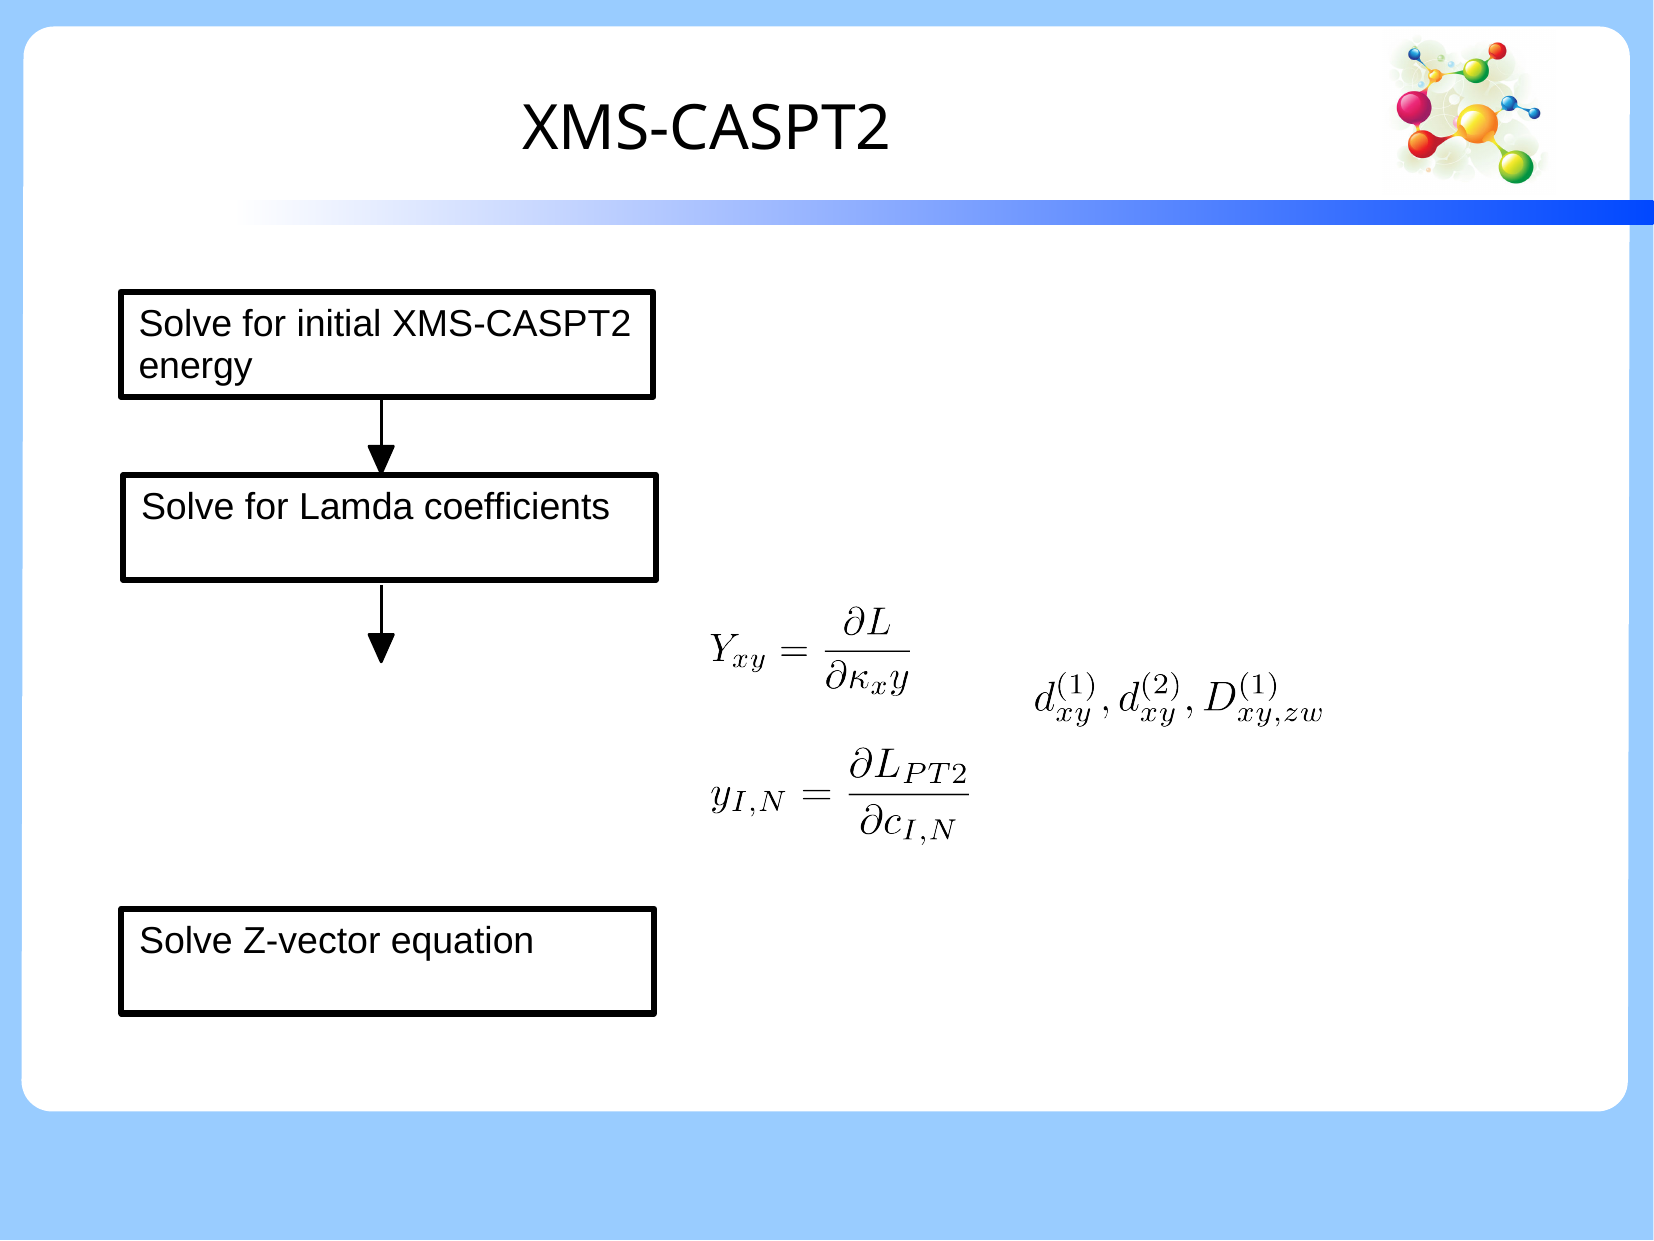

# XMS-CASPT2
Solve for initial XMS-CASPT2 energy
Solve for Lamda coefficients
Solve Z-vector equation